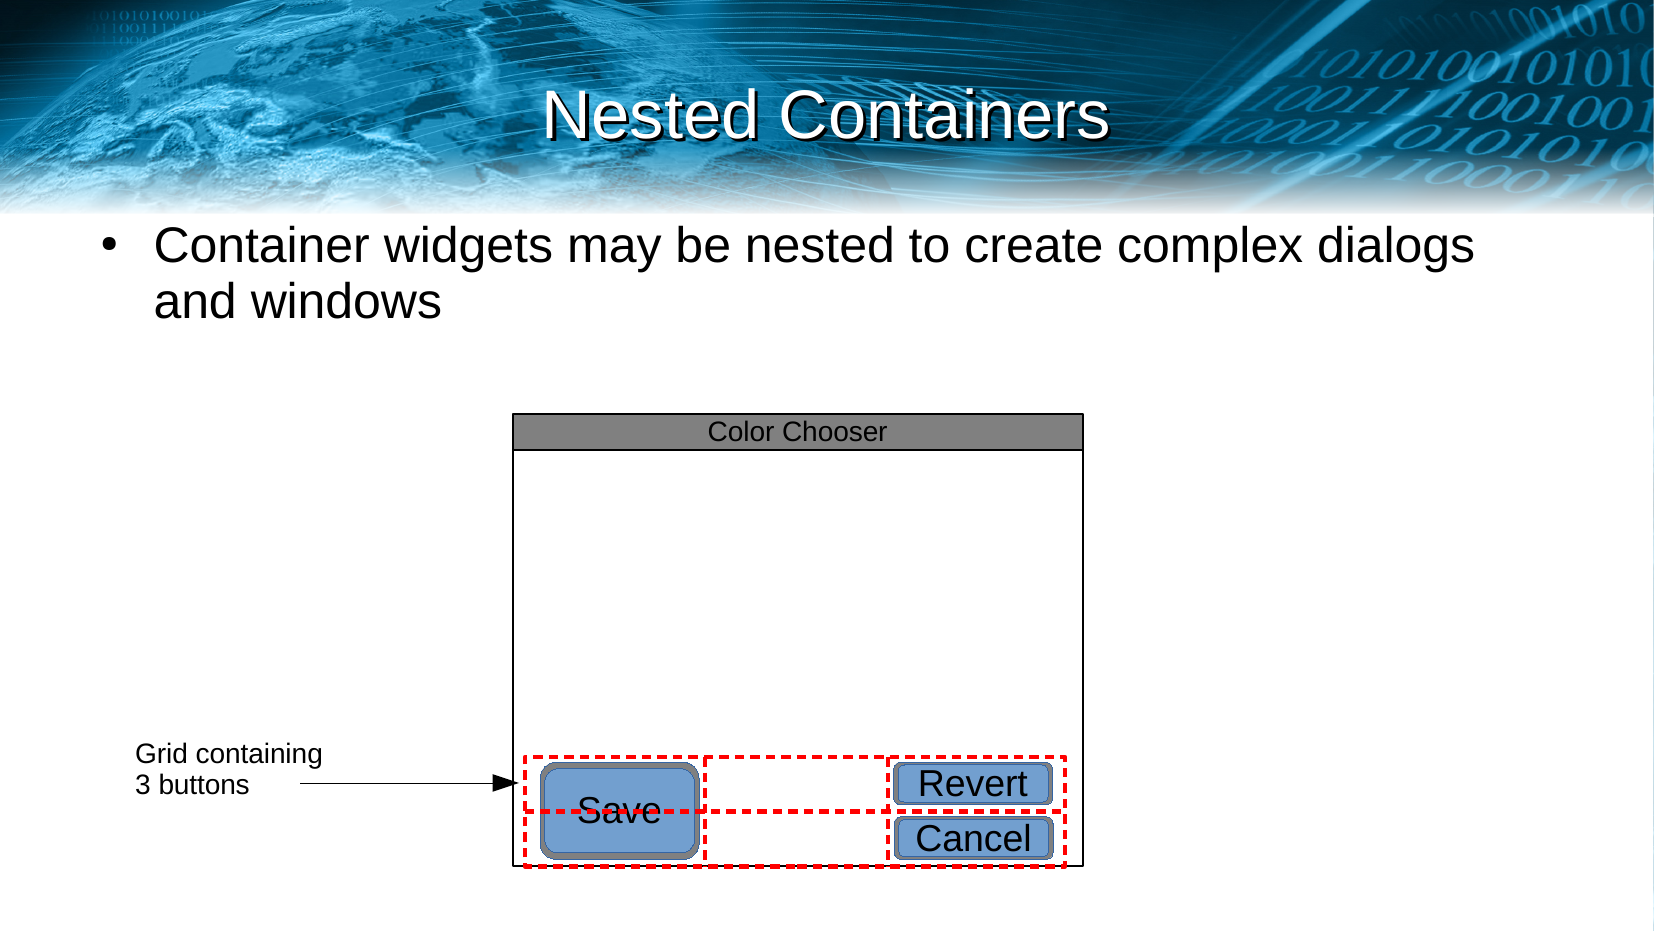

# Nested Containers
Container widgets may be nested to create complex dialogs and windows
Color Chooser
Grid containing
3 buttons
Save
Revert
Cancel